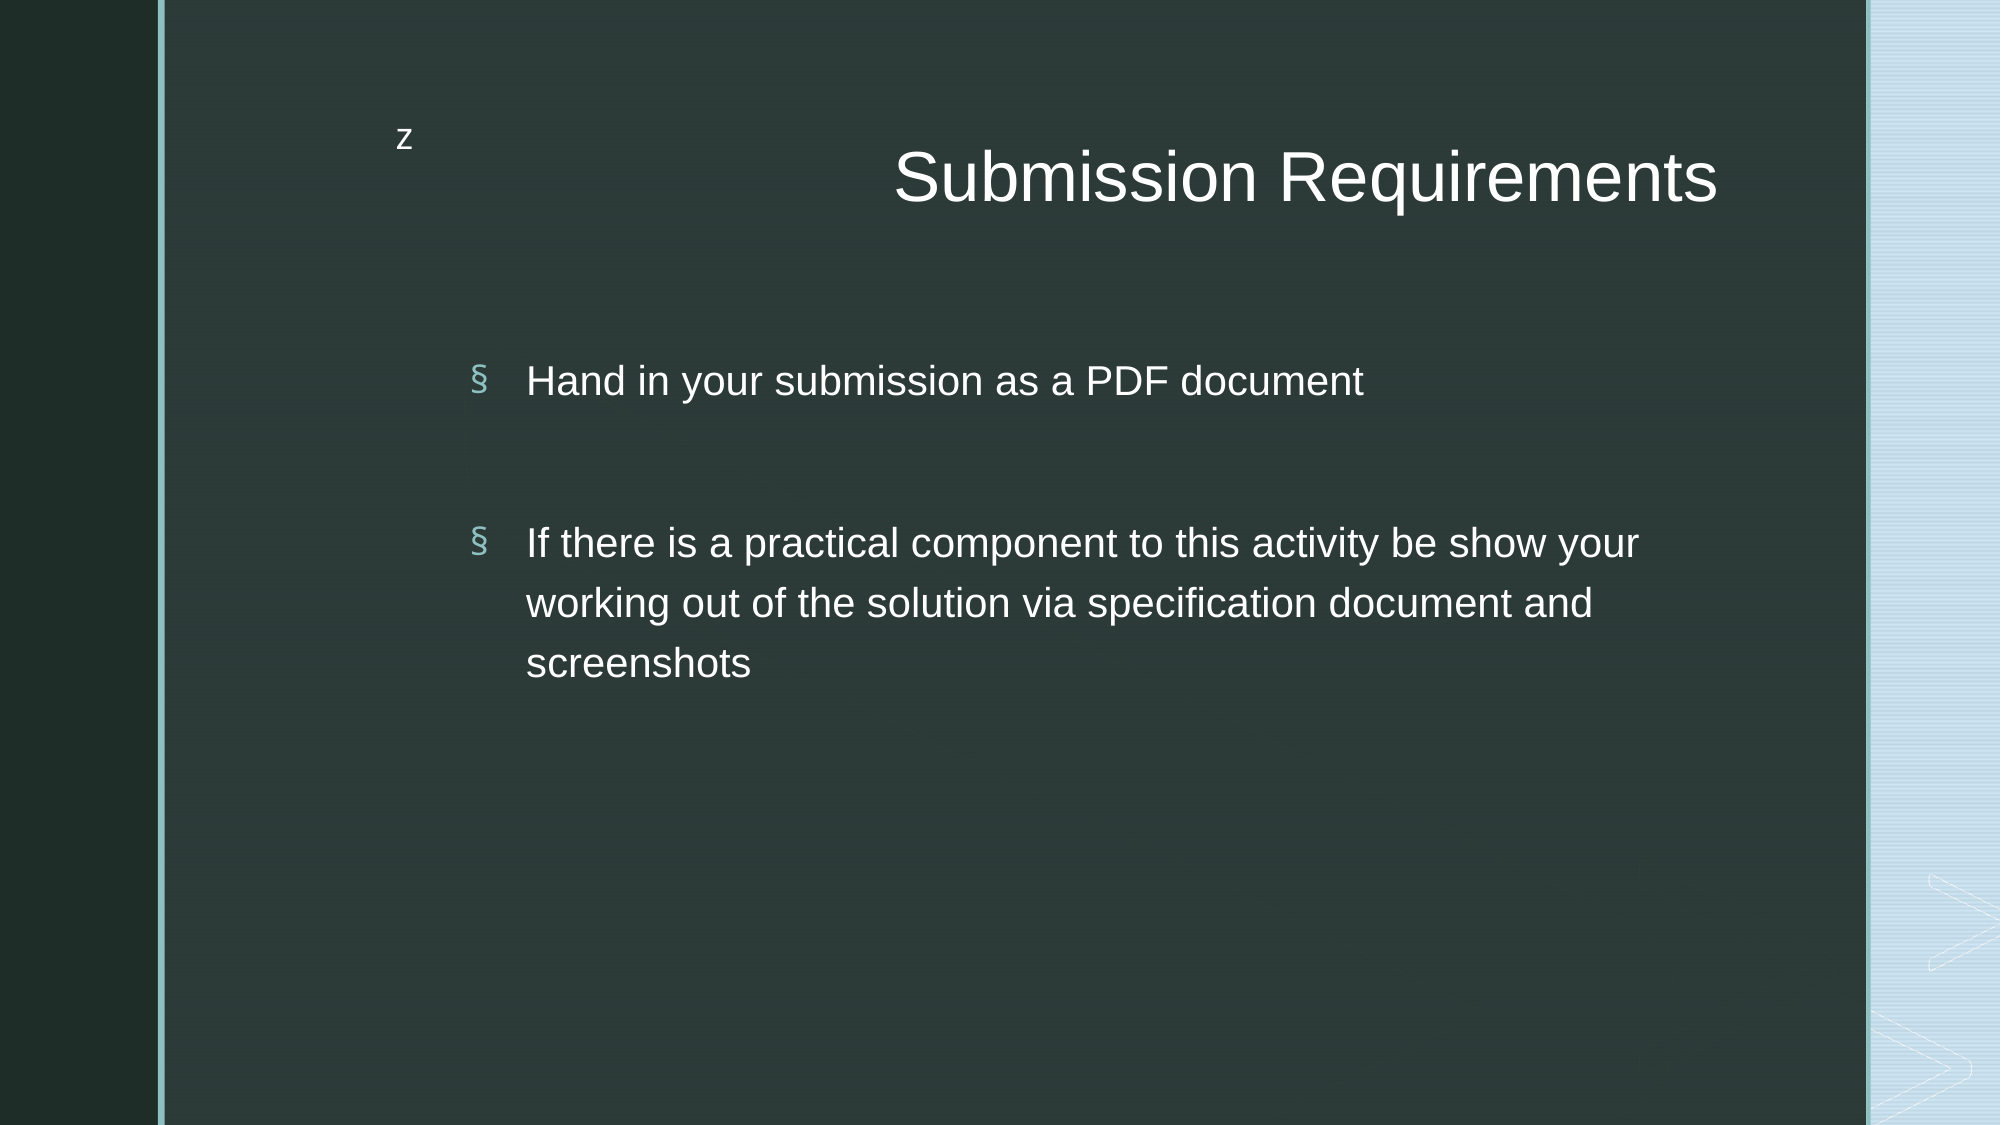

# Submission Requirements
Hand in your submission as a PDF document
If there is a practical component to this activity be show your working out of the solution via specification document and screenshots